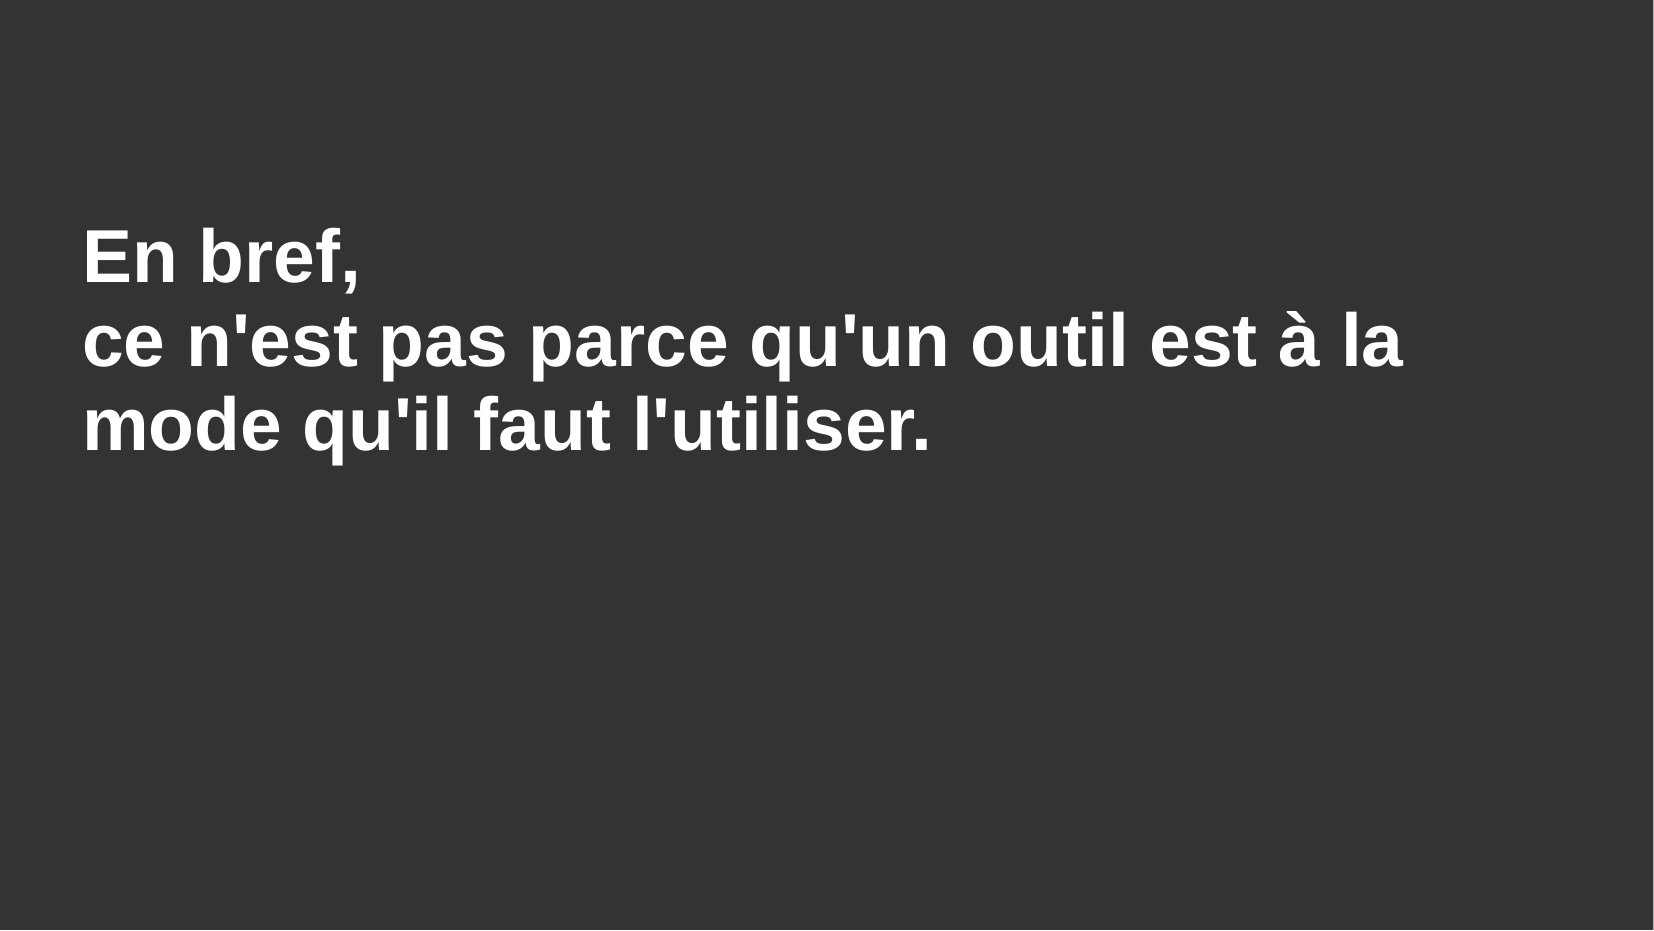

# En bref, ce n'est pas parce qu'un outil est à la mode qu'il faut l'utiliser.